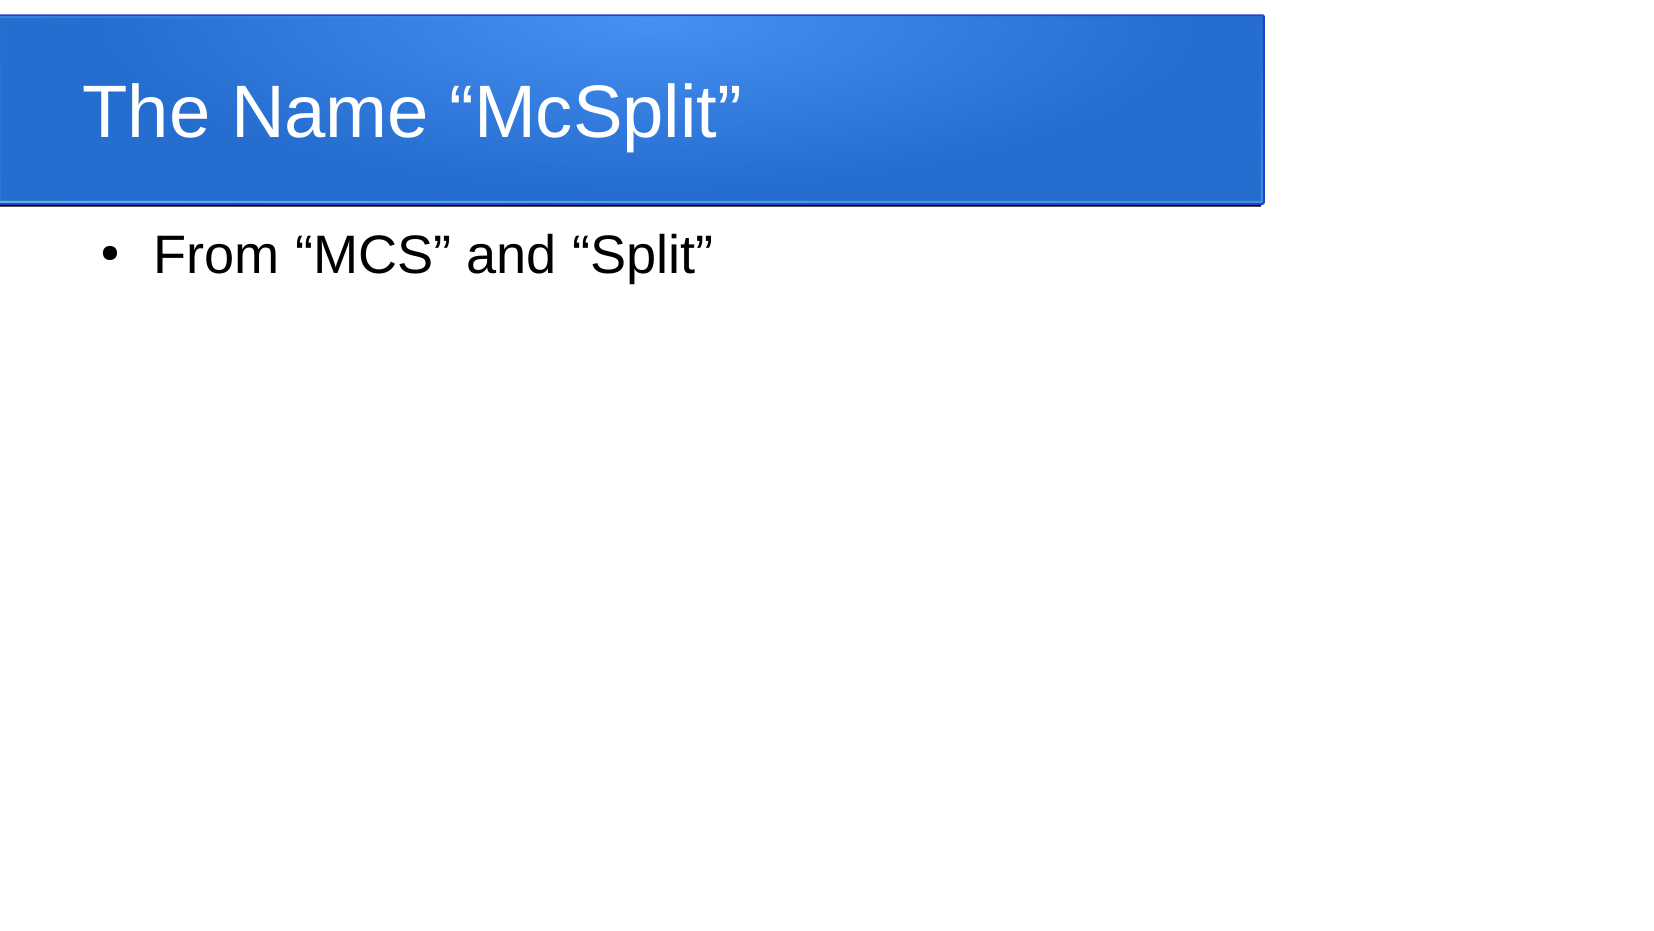

# The Name “McSplit”
From “MCS” and “Split”